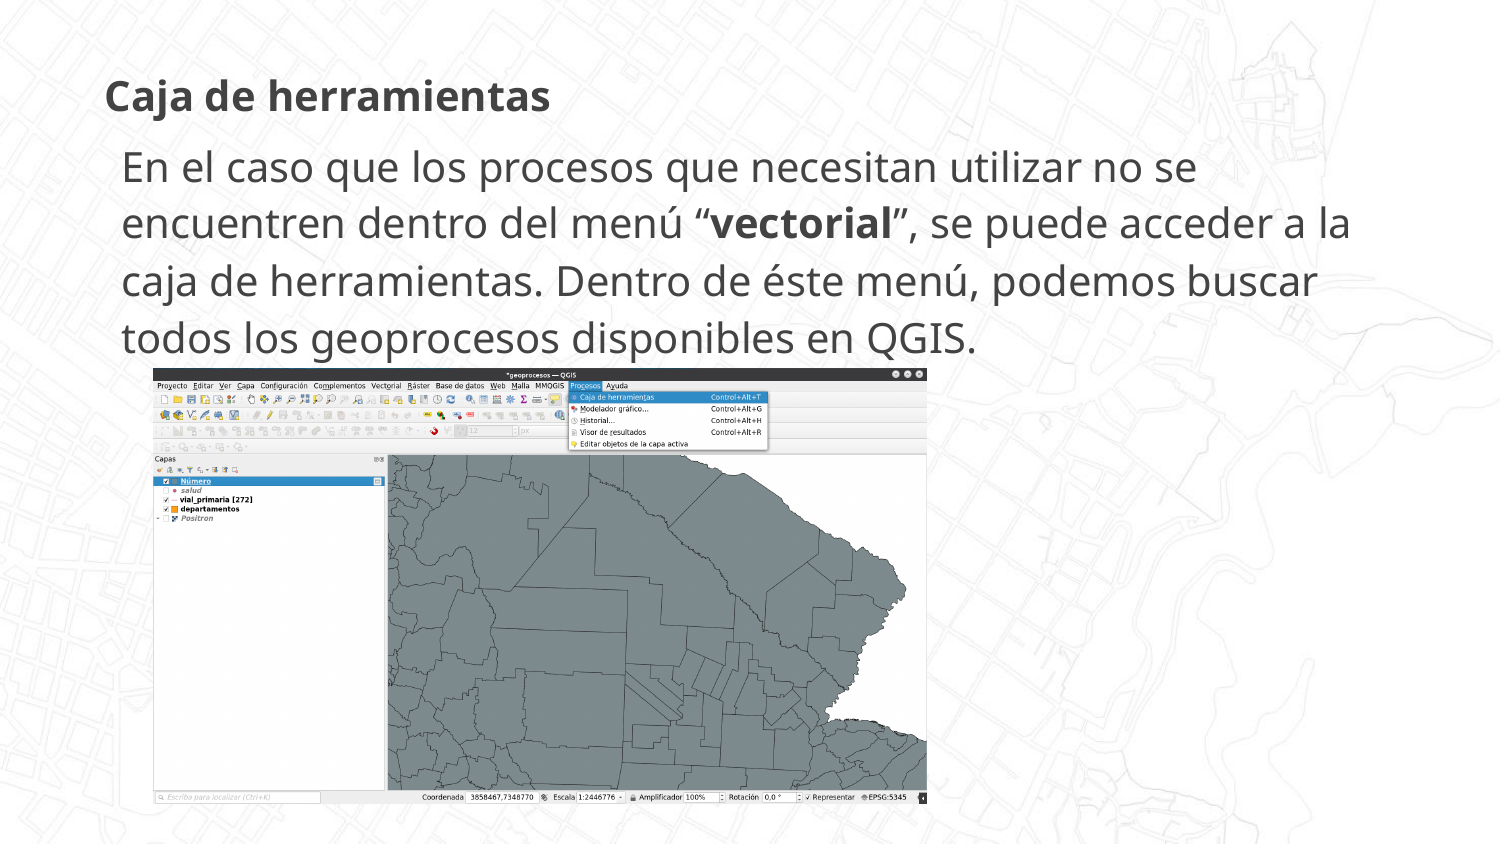

Caja de herramientas
En el caso que los procesos que necesitan utilizar no se encuentren dentro del menú “vectorial”, se puede acceder a la caja de herramientas. Dentro de éste menú, podemos buscar todos los geoprocesos disponibles en QGIS.